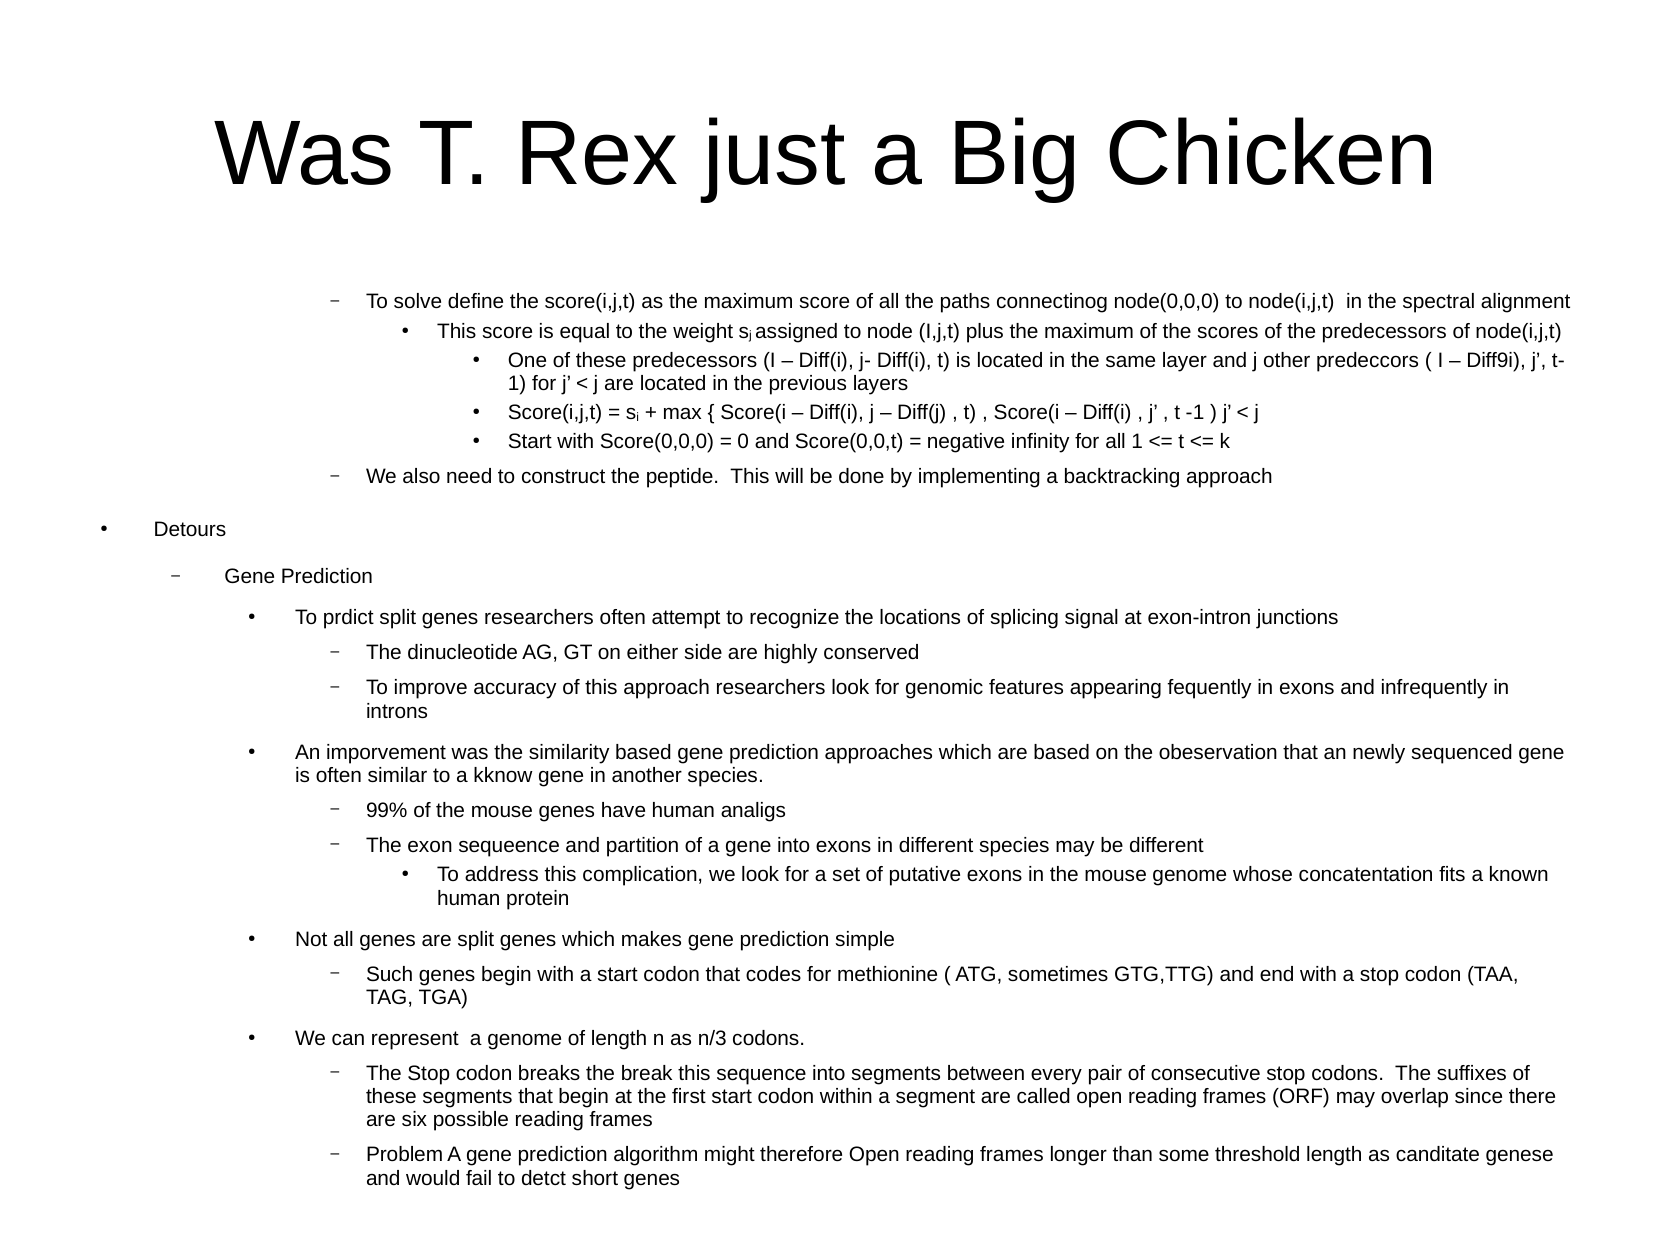

# Was T. Rex just a Big Chicken
To solve define the score(i,j,t) as the maximum score of all the paths connectinog node(0,0,0) to node(i,j,t) in the spectral alignment
This score is equal to the weight sj assigned to node (I,j,t) plus the maximum of the scores of the predecessors of node(i,j,t)
One of these predecessors (I – Diff(i), j- Diff(i), t) is located in the same layer and j other predeccors ( I – Diff9i), j’, t-1) for j’ < j are located in the previous layers
Score(i,j,t) = si + max { Score(i – Diff(i), j – Diff(j) , t) , Score(i – Diff(i) , j’ , t -1 ) j’ < j
Start with Score(0,0,0) = 0 and Score(0,0,t) = negative infinity for all 1 <= t <= k
We also need to construct the peptide. This will be done by implementing a backtracking approach
Detours
Gene Prediction
To prdict split genes researchers often attempt to recognize the locations of splicing signal at exon-intron junctions
The dinucleotide AG, GT on either side are highly conserved
To improve accuracy of this approach researchers look for genomic features appearing fequently in exons and infrequently in introns
An imporvement was the similarity based gene prediction approaches which are based on the obeservation that an newly sequenced gene is often similar to a kknow gene in another species.
99% of the mouse genes have human analigs
The exon sequeence and partition of a gene into exons in different species may be different
To address this complication, we look for a set of putative exons in the mouse genome whose concatentation fits a known human protein
Not all genes are split genes which makes gene prediction simple
Such genes begin with a start codon that codes for methionine ( ATG, sometimes GTG,TTG) and end with a stop codon (TAA, TAG, TGA)
We can represent a genome of length n as n/3 codons.
The Stop codon breaks the break this sequence into segments between every pair of consecutive stop codons. The suffixes of these segments that begin at the first start codon within a segment are called open reading frames (ORF) may overlap since there are six possible reading frames
Problem A gene prediction algorithm might therefore Open reading frames longer than some threshold length as canditate genese and would fail to detct short genes